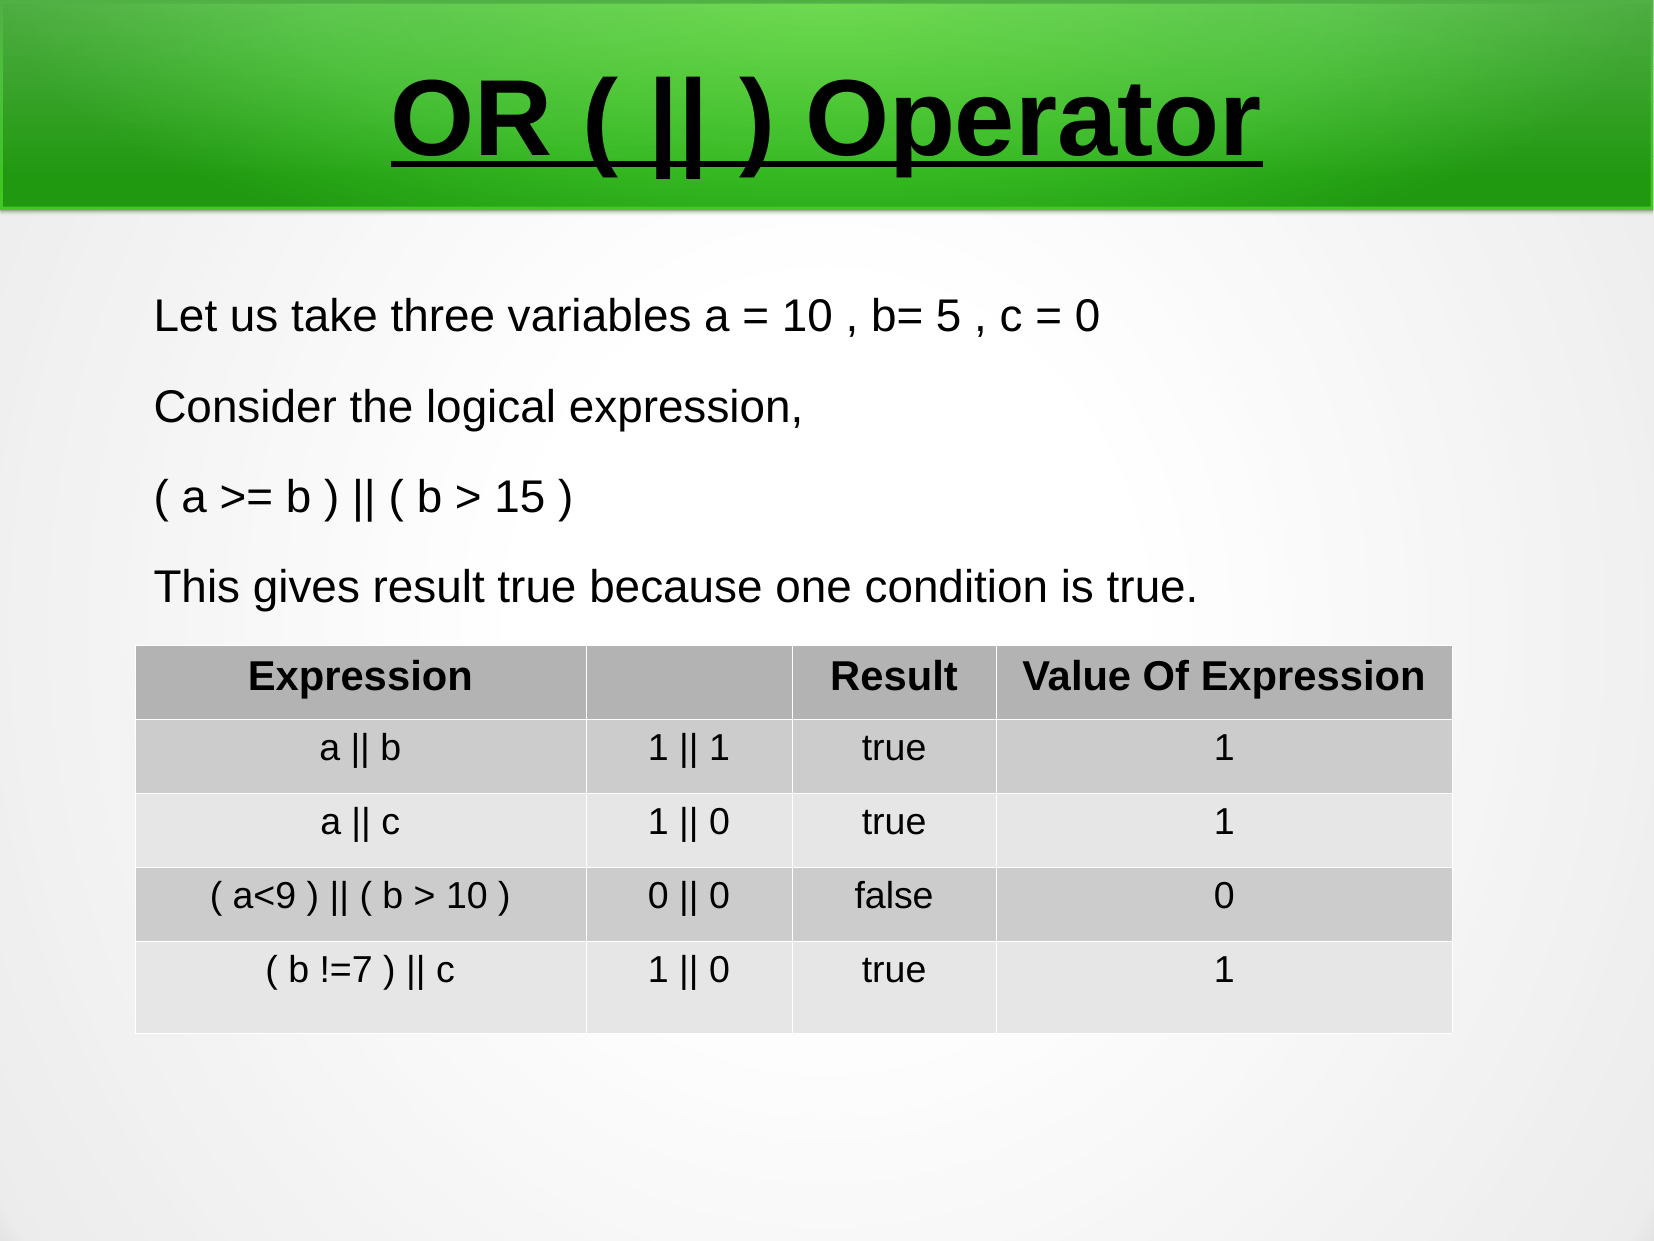

# OR ( || ) Operator
Let us take three variables a = 10 , b= 5 , c = 0
Consider the logical expression,
( a >= b ) || ( b > 15 )
This gives result true because one condition is true.
| Expression | | Result | Value Of Expression |
| --- | --- | --- | --- |
| a || b | 1 || 1 | true | 1 |
| a || c | 1 || 0 | true | 1 |
| ( a<9 ) || ( b > 10 ) | 0 || 0 | false | 0 |
| ( b !=7 ) || c | 1 || 0 | true | 1 |